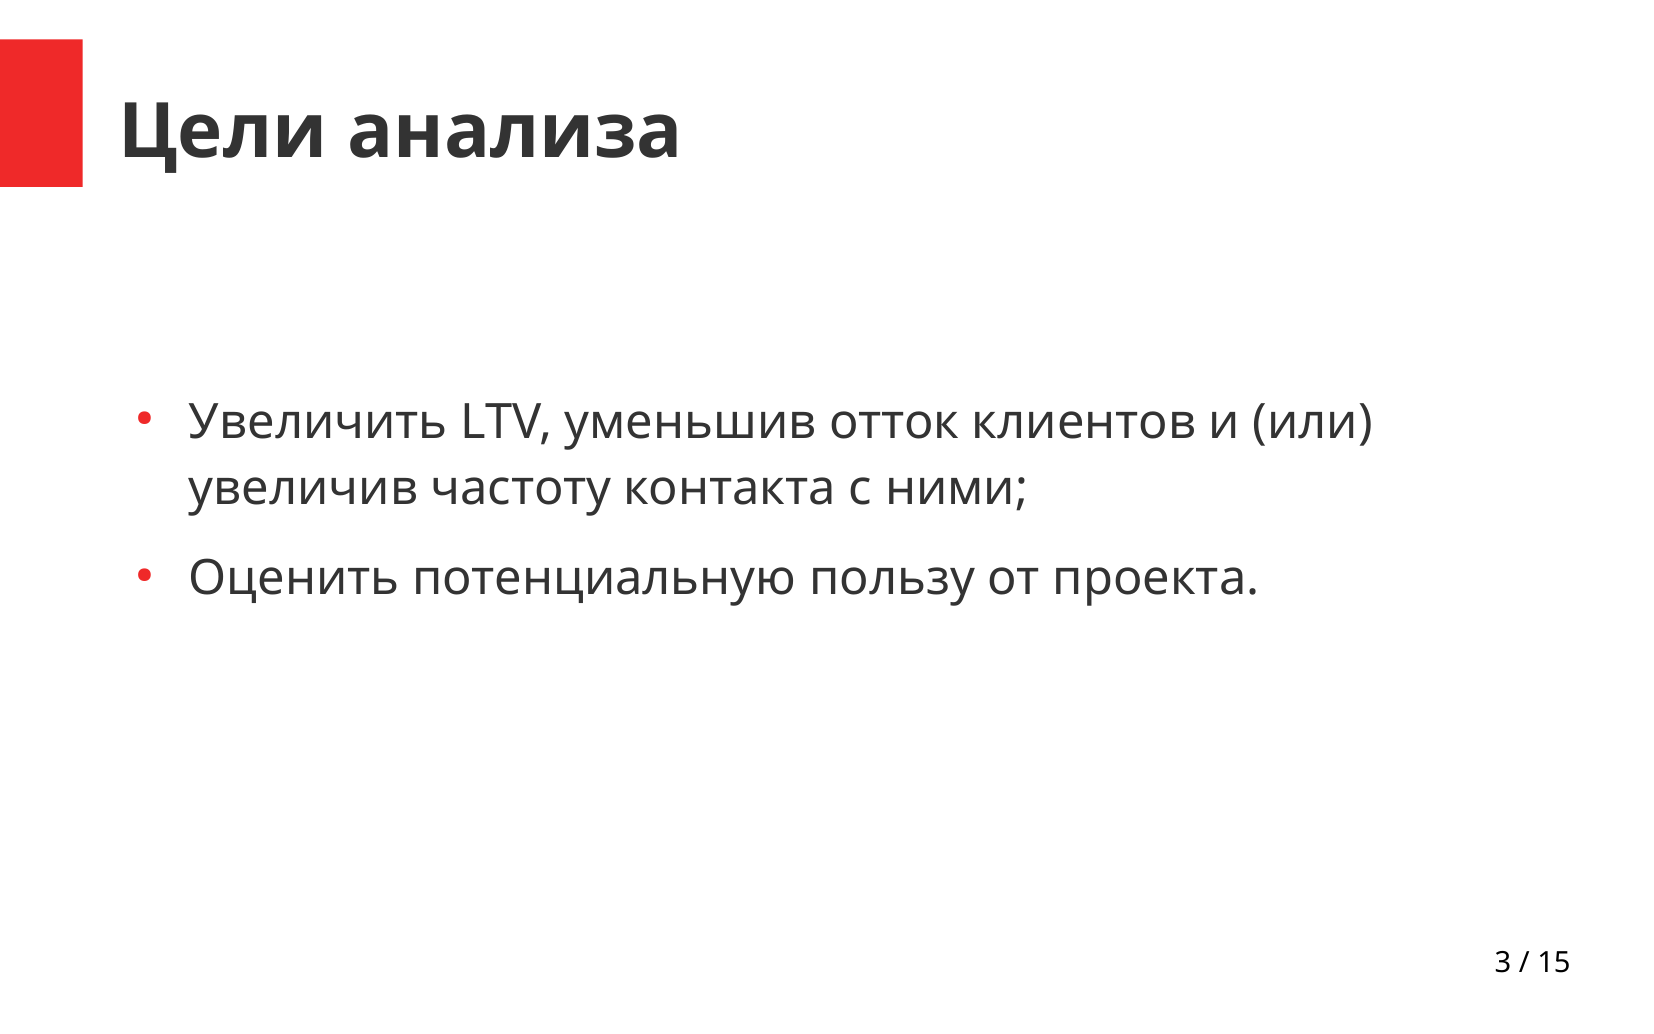

# Цели анализа
Увеличить LTV, уменьшив отток клиентов и (или) увеличив частоту контакта с ними;
Оценить потенциальную пользу от проекта.
3